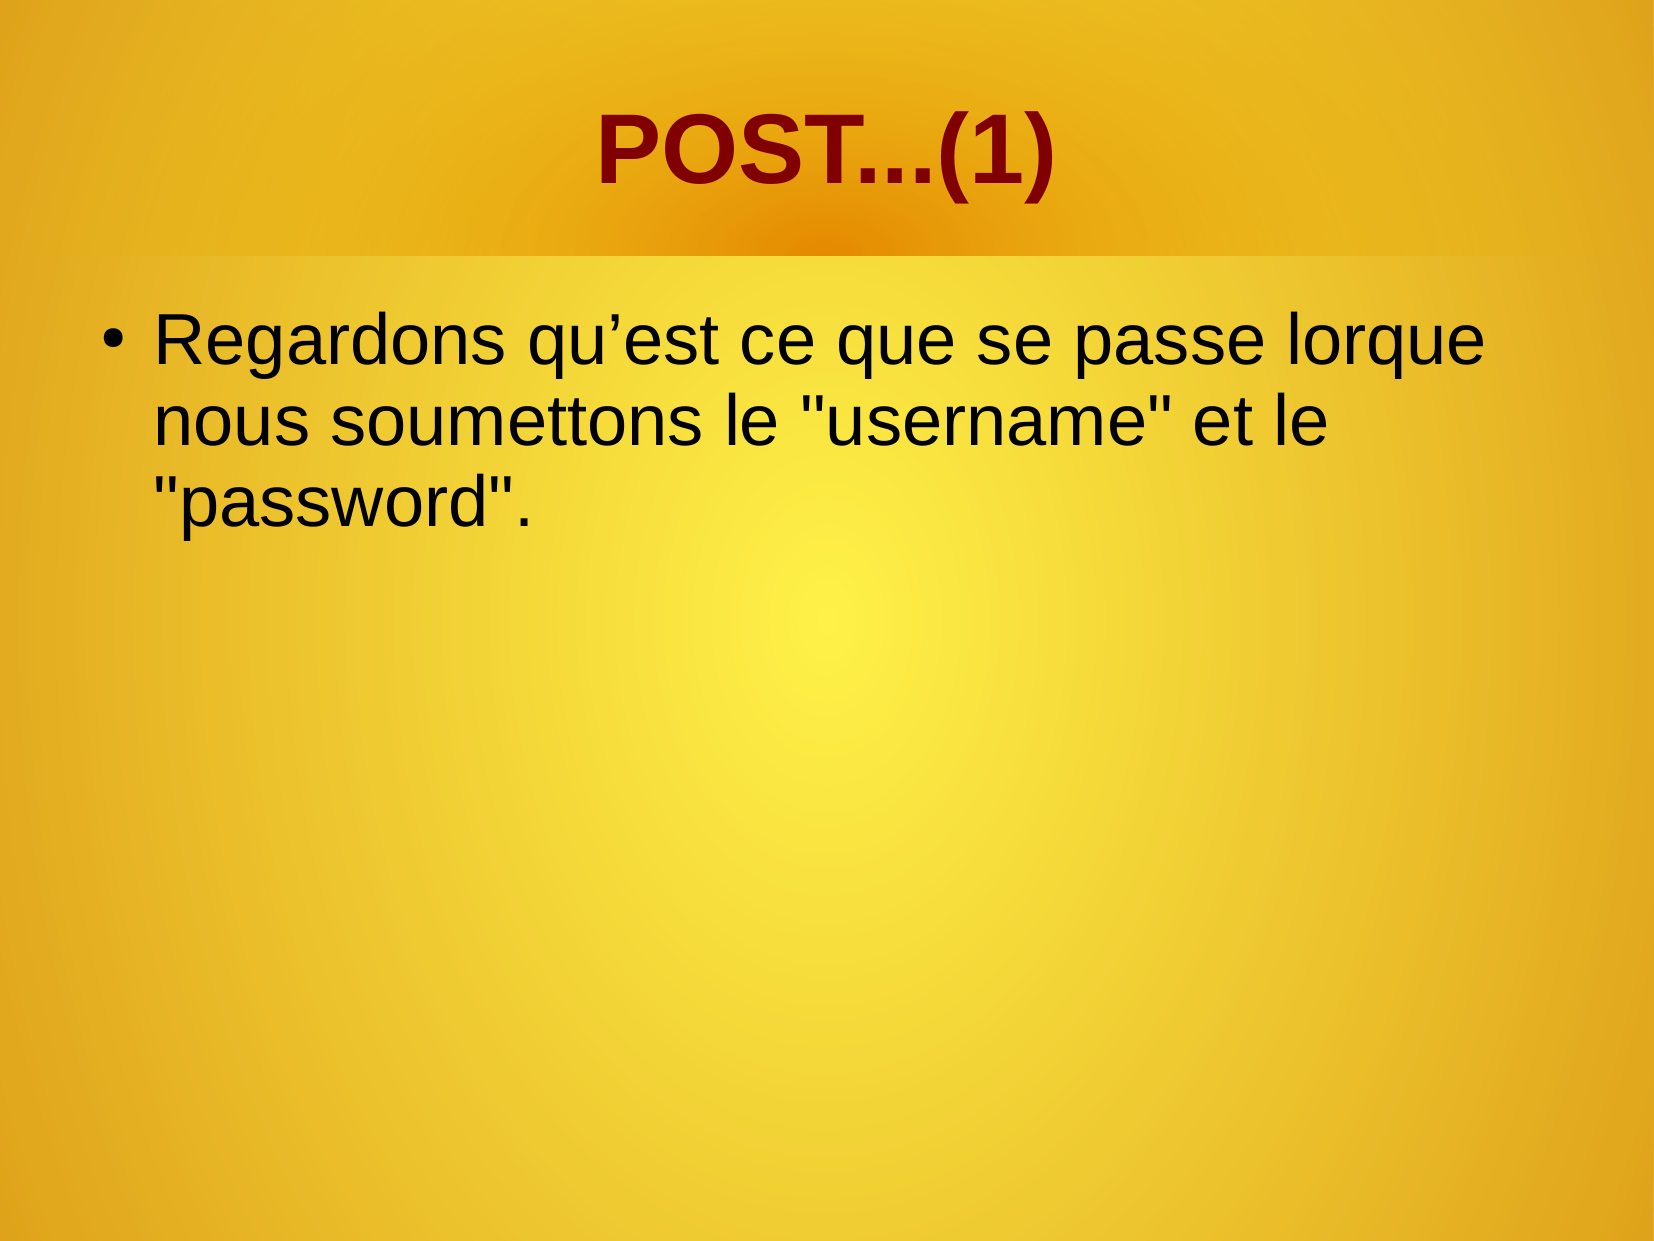

# POST...(1)
Regardons qu’est ce que se passe lorque nous soumettons le "username" et le "password".